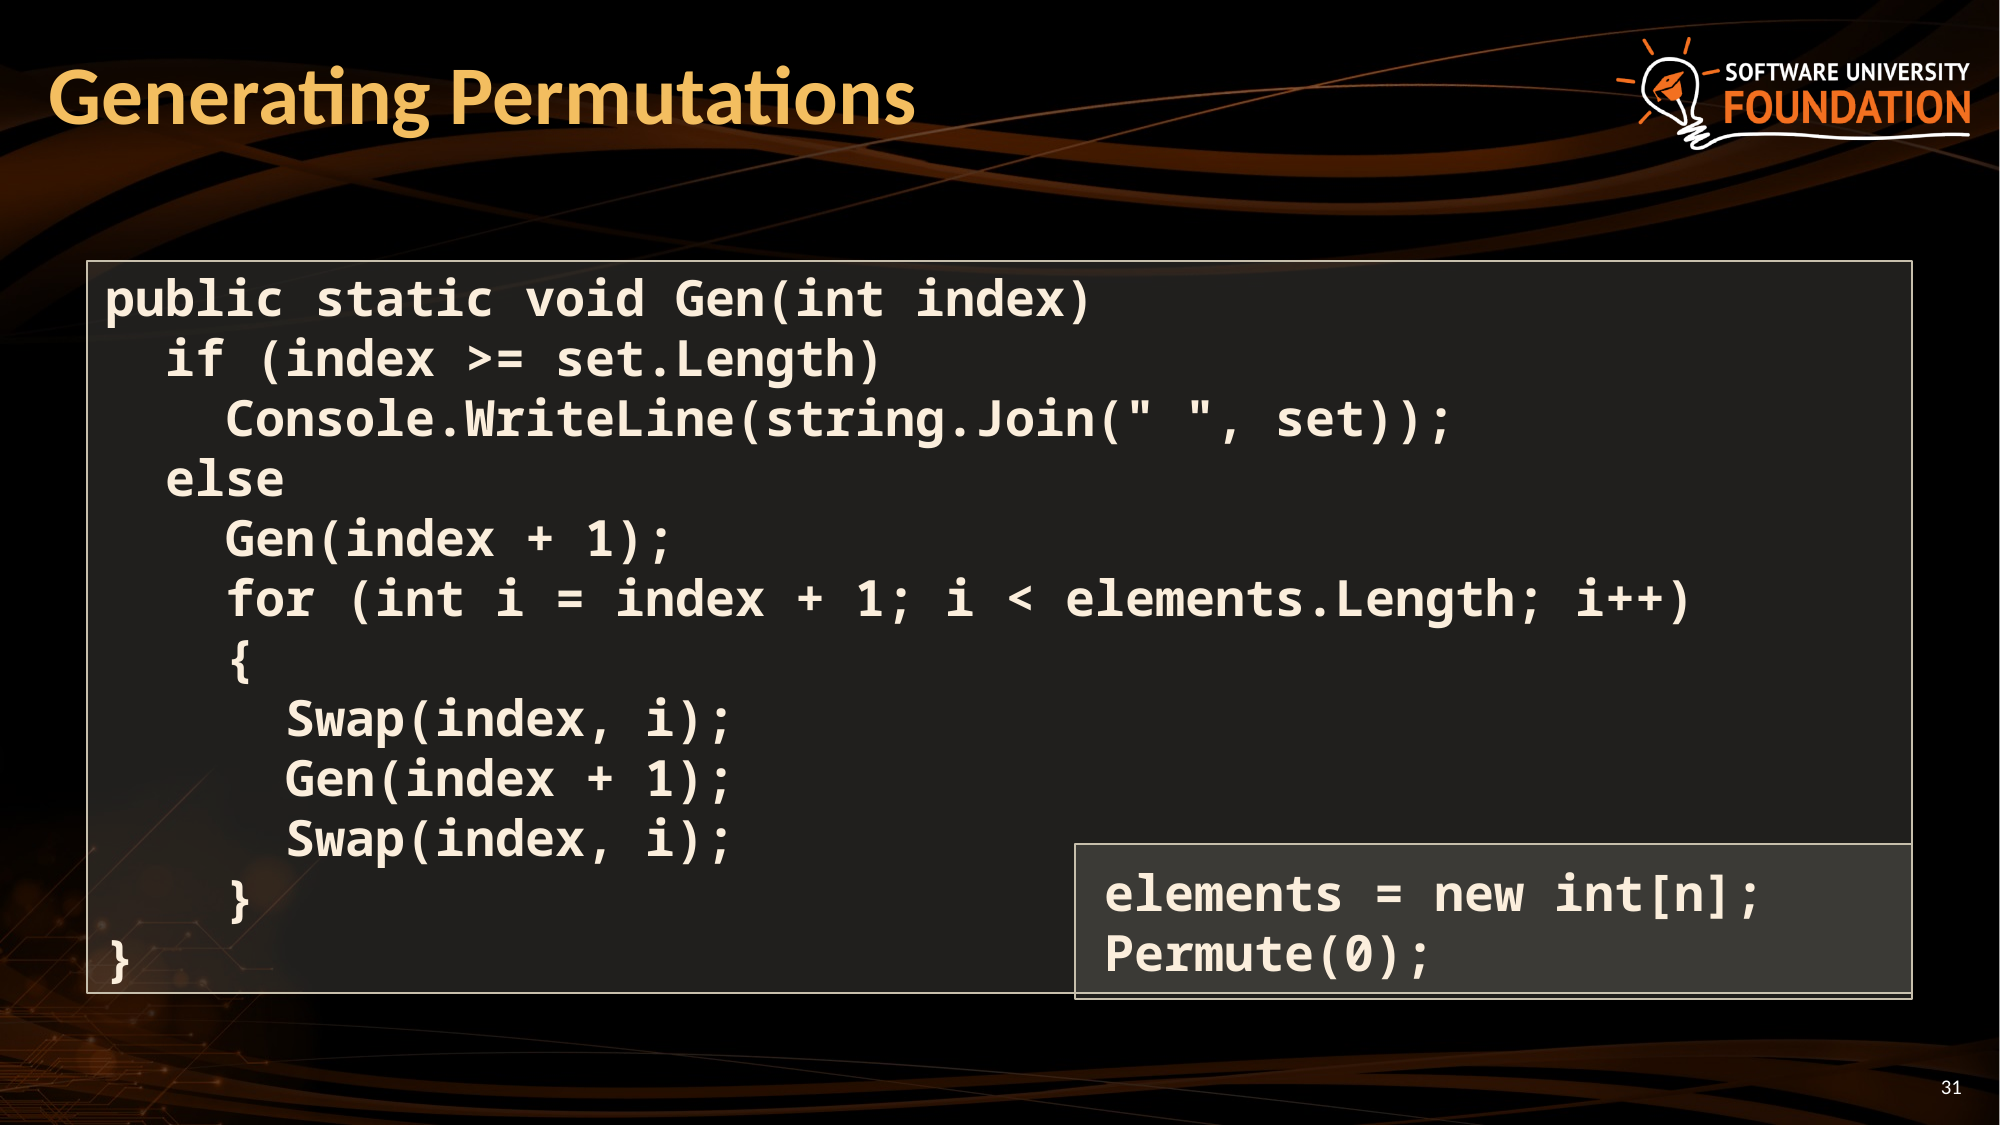

# Generating Permutations
public static void Gen(int index)
 if (index >= set.Length)
 Console.WriteLine(string.Join(" ", set));
 else
 Gen(index + 1);
 for (int i = index + 1; i < elements.Length; i++)
 {
 Swap(index, i);
 Gen(index + 1);
 Swap(index, i);
 }
}
elements = new int[n];
Permute(0);